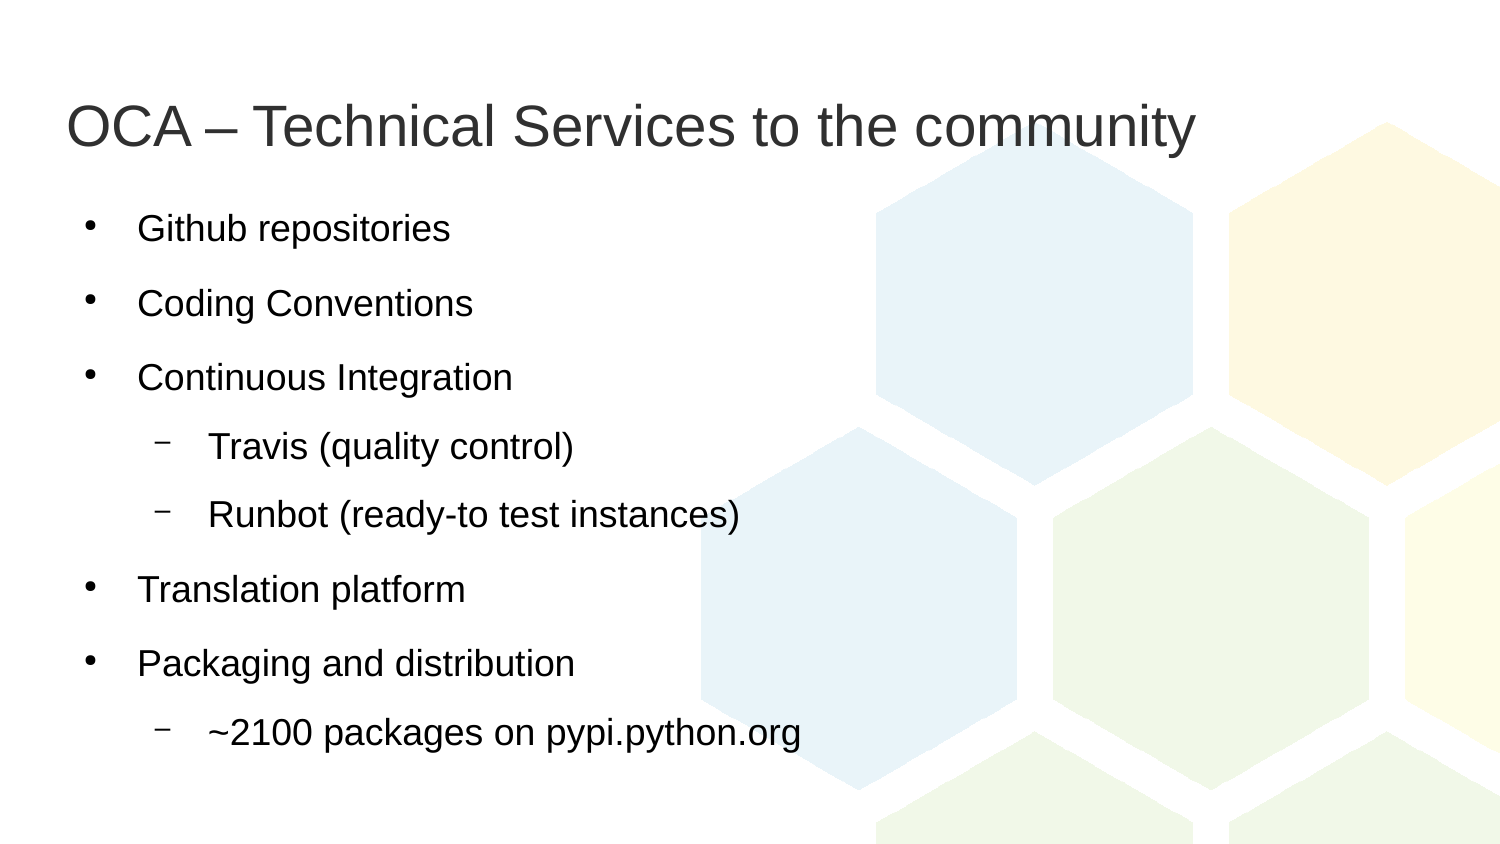

# OCA – Technical Services to the community
Github repositories
Coding Conventions
Continuous Integration
Travis (quality control)
Runbot (ready-to test instances)
Translation platform
Packaging and distribution
~2100 packages on pypi.python.org